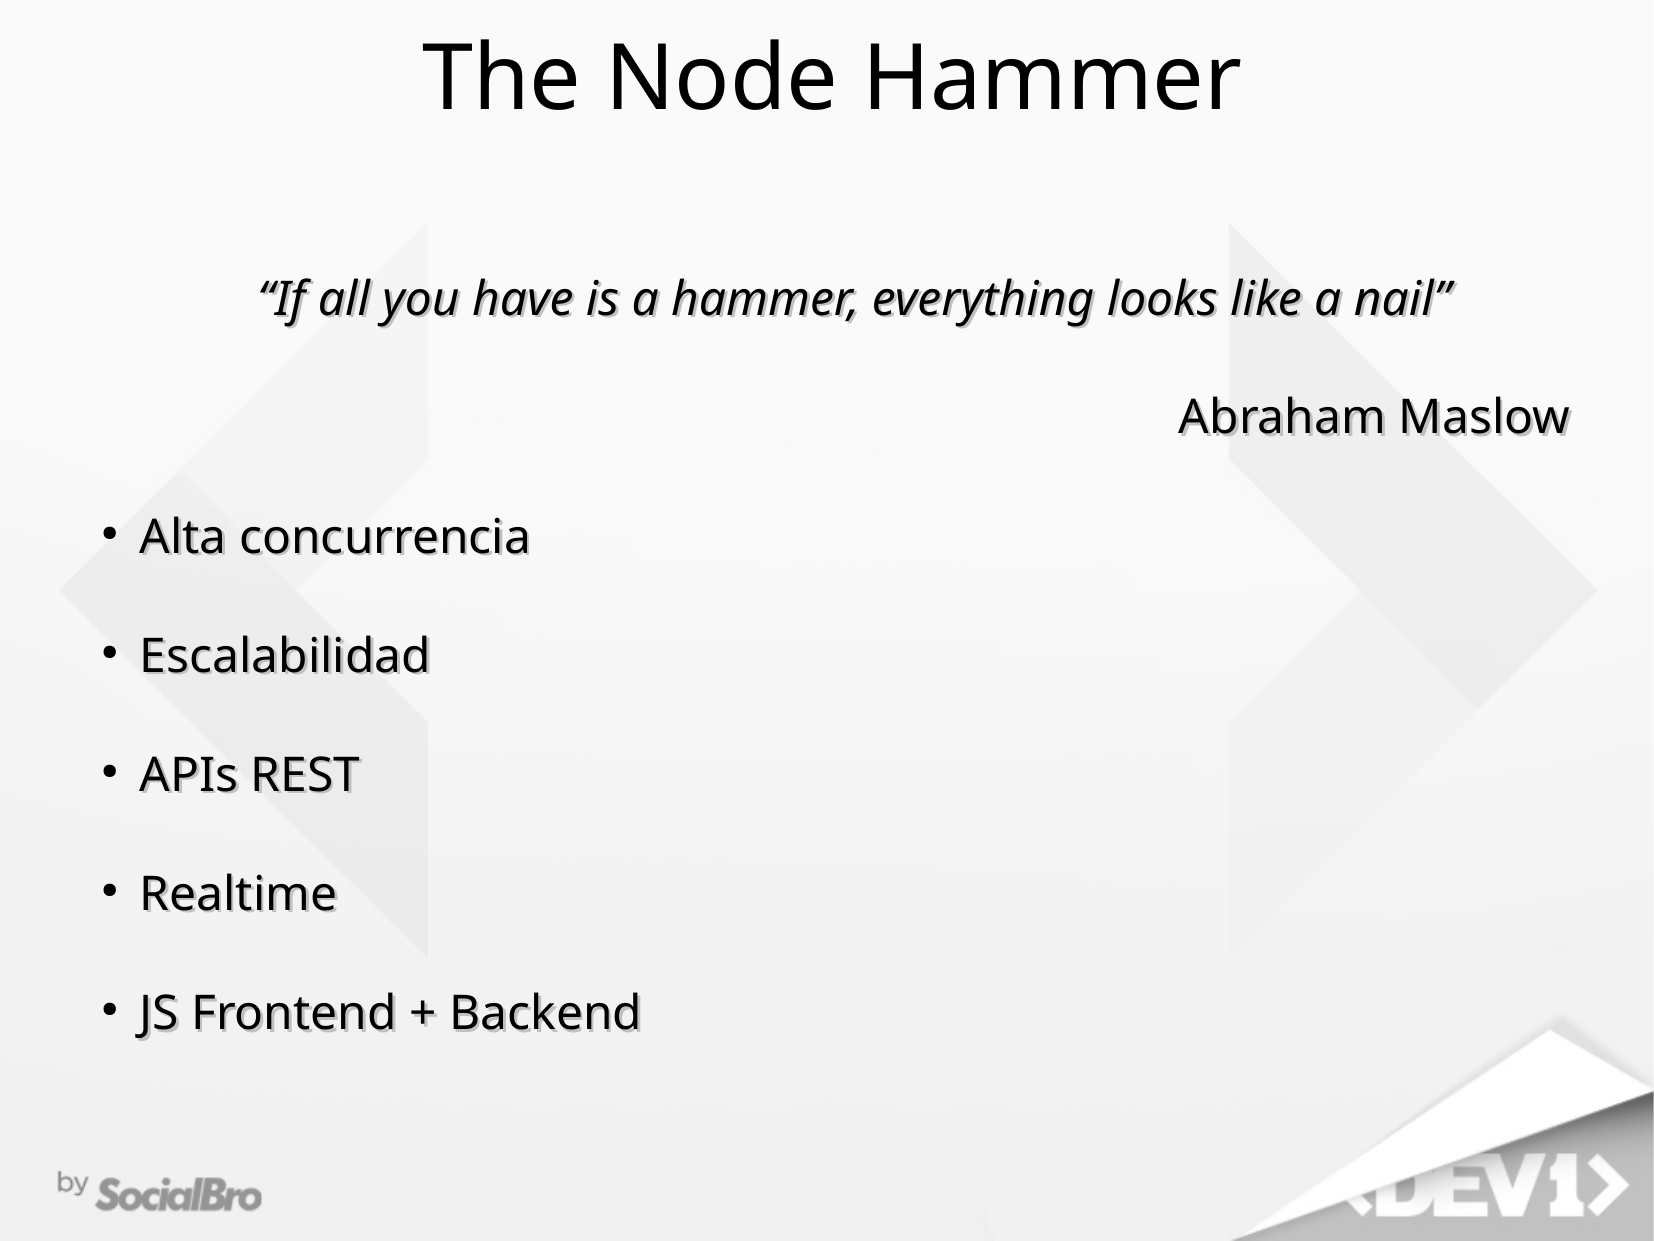

# The Node Hammer
“If all you have is a hammer, everything looks like a nail”
Abraham Maslow
Alta concurrencia
Escalabilidad
APIs REST
Realtime
JS Frontend + Backend